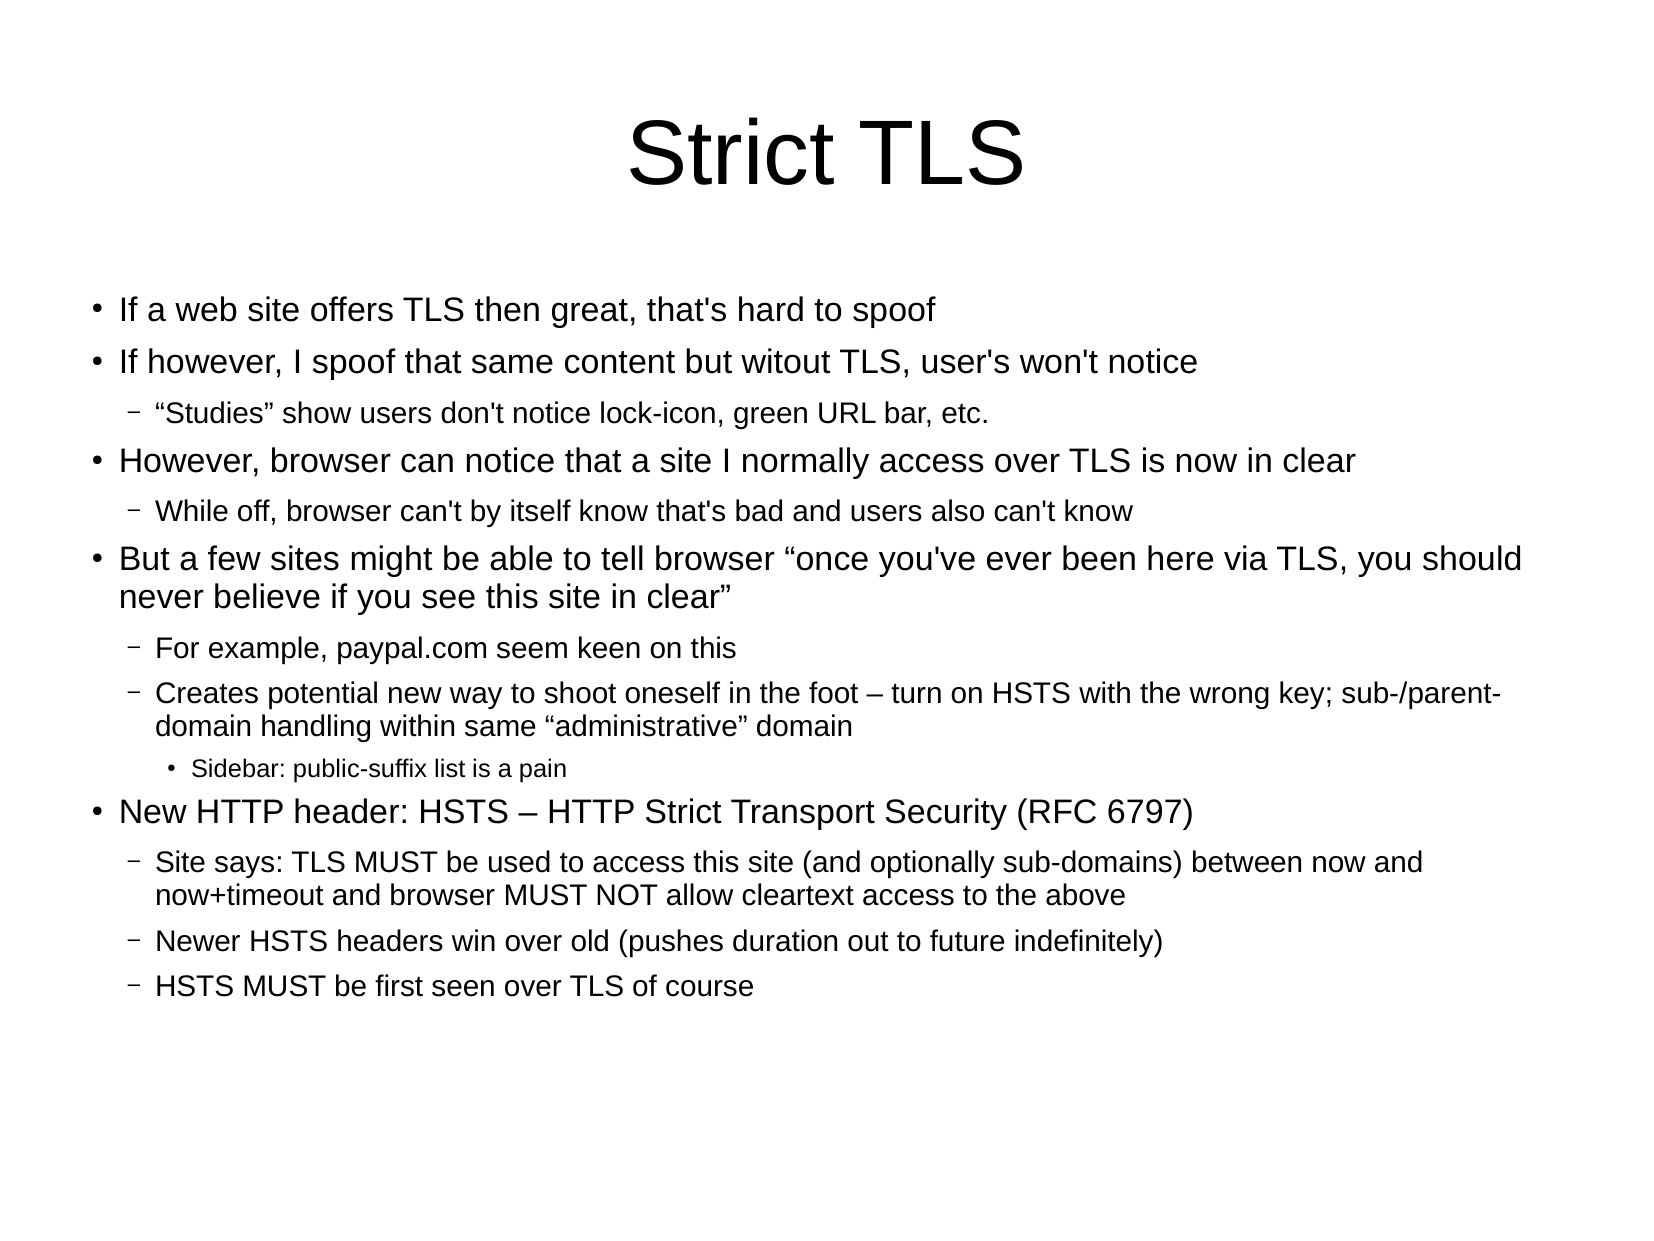

# Strict TLS
If a web site offers TLS then great, that's hard to spoof
If however, I spoof that same content but witout TLS, user's won't notice
“Studies” show users don't notice lock-icon, green URL bar, etc.
However, browser can notice that a site I normally access over TLS is now in clear
While off, browser can't by itself know that's bad and users also can't know
But a few sites might be able to tell browser “once you've ever been here via TLS, you should never believe if you see this site in clear”
For example, paypal.com seem keen on this
Creates potential new way to shoot oneself in the foot – turn on HSTS with the wrong key; sub-/parent-domain handling within same “administrative” domain
Sidebar: public-suffix list is a pain
New HTTP header: HSTS – HTTP Strict Transport Security (RFC 6797)
Site says: TLS MUST be used to access this site (and optionally sub-domains) between now and now+timeout and browser MUST NOT allow cleartext access to the above
Newer HSTS headers win over old (pushes duration out to future indefinitely)
HSTS MUST be first seen over TLS of course